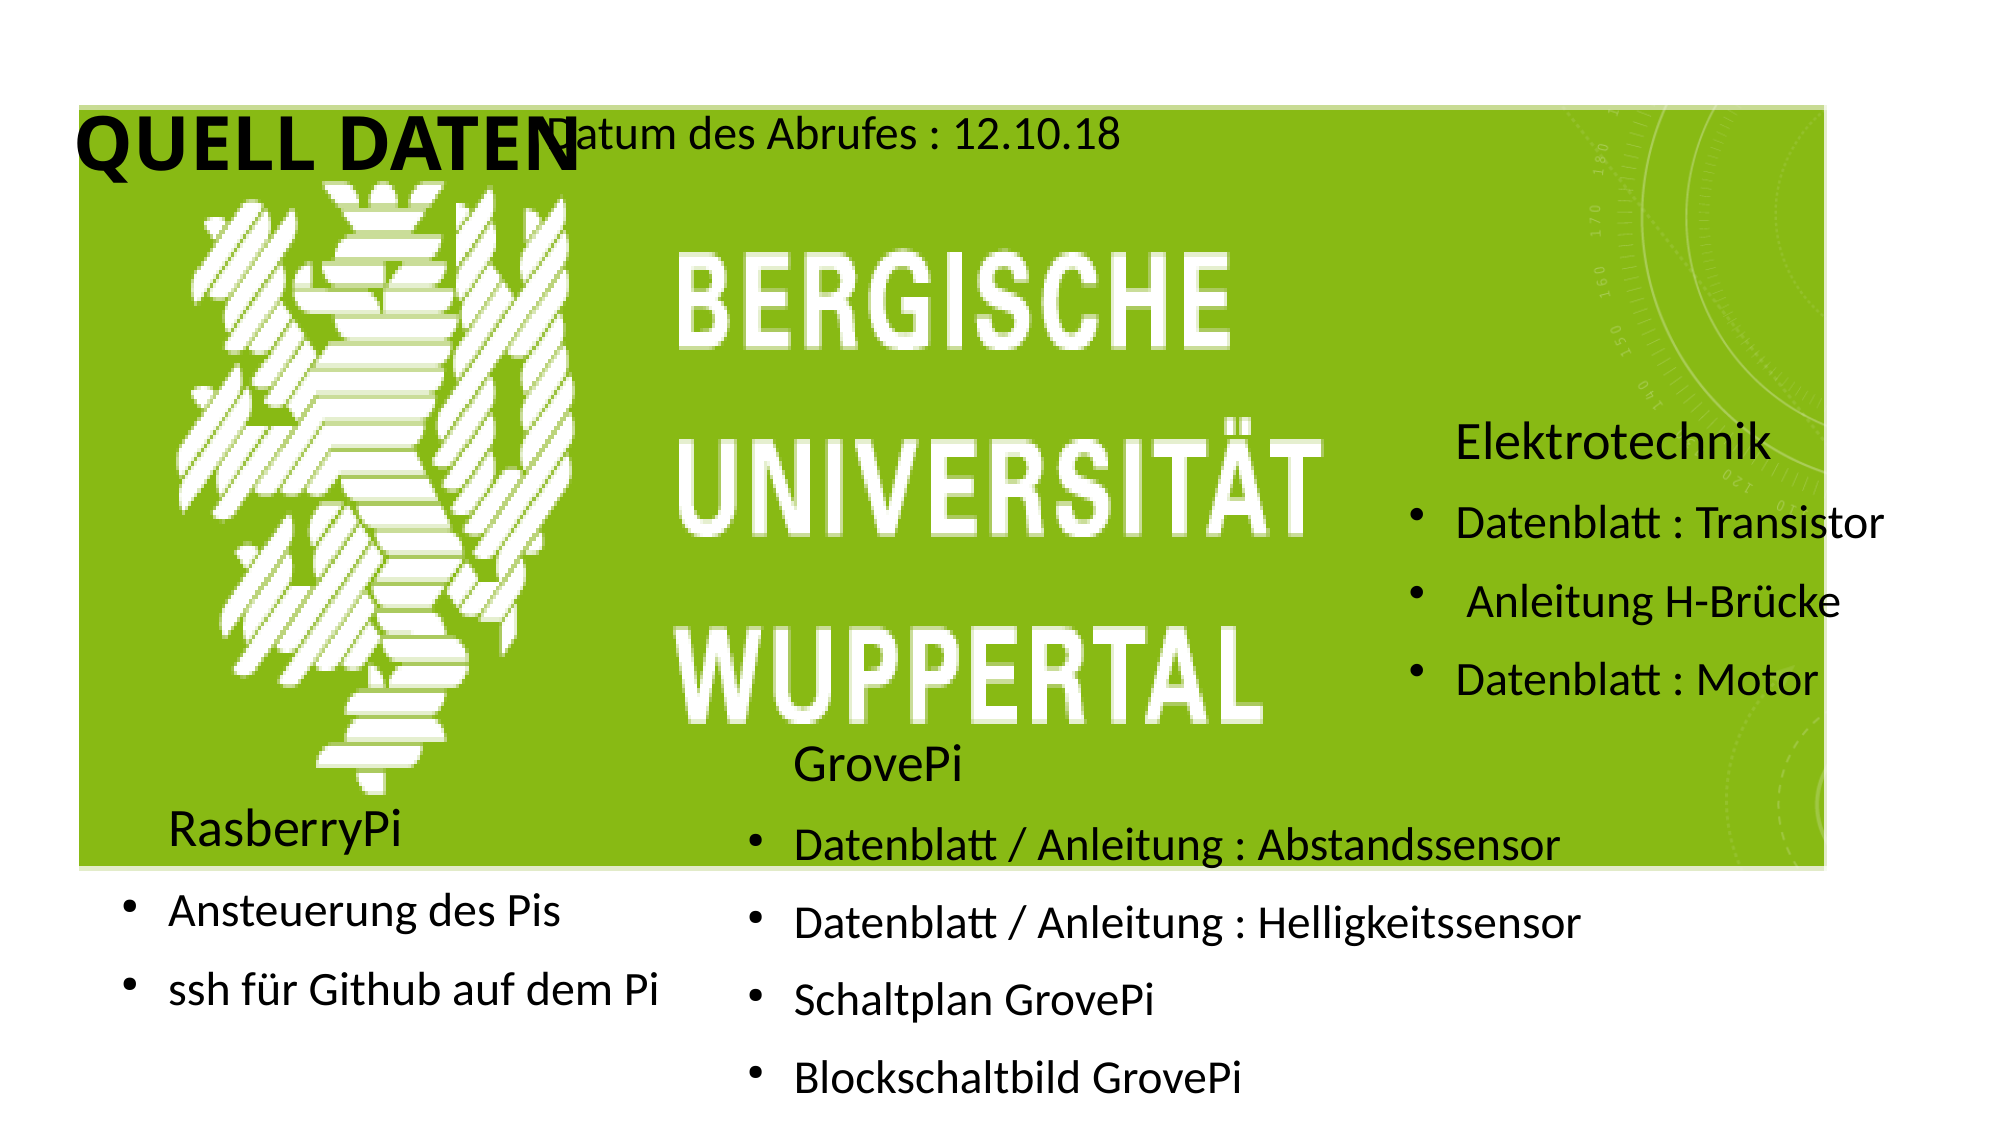

Quell daten
Datum des Abrufes : 12.10.18
Elektrotechnik
Datenblatt : Transistor
 Anleitung H-Brücke
Datenblatt : Motor
GrovePi
Datenblatt / Anleitung : Abstandssensor
Datenblatt / Anleitung : Helligkeitssensor
Schaltplan GrovePi
Blockschaltbild GrovePi
# RasberryPi
Ansteuerung des Pis
ssh für Github auf dem Pi